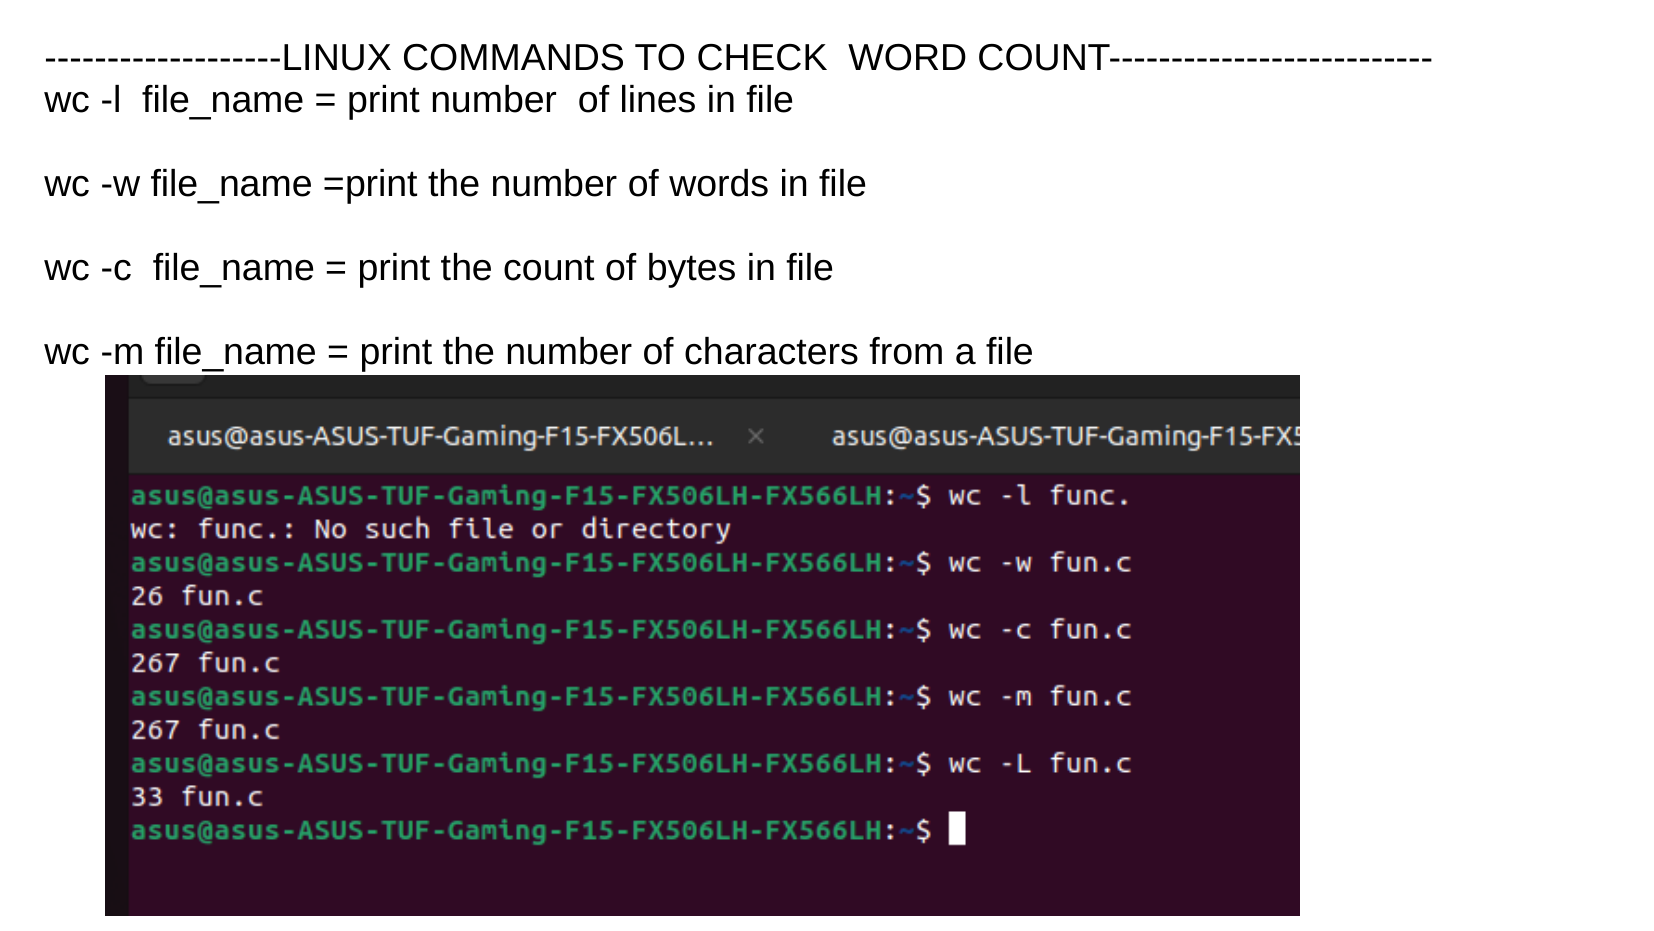

-------------------LINUX COMMANDS TO CHECK WORD COUNT--------------------------
wc -l file_name = print number of lines in file
wc -w file_name =print the number of words in file
wc -c file_name = print the count of bytes in file
wc -m file_name = print the number of characters from a file